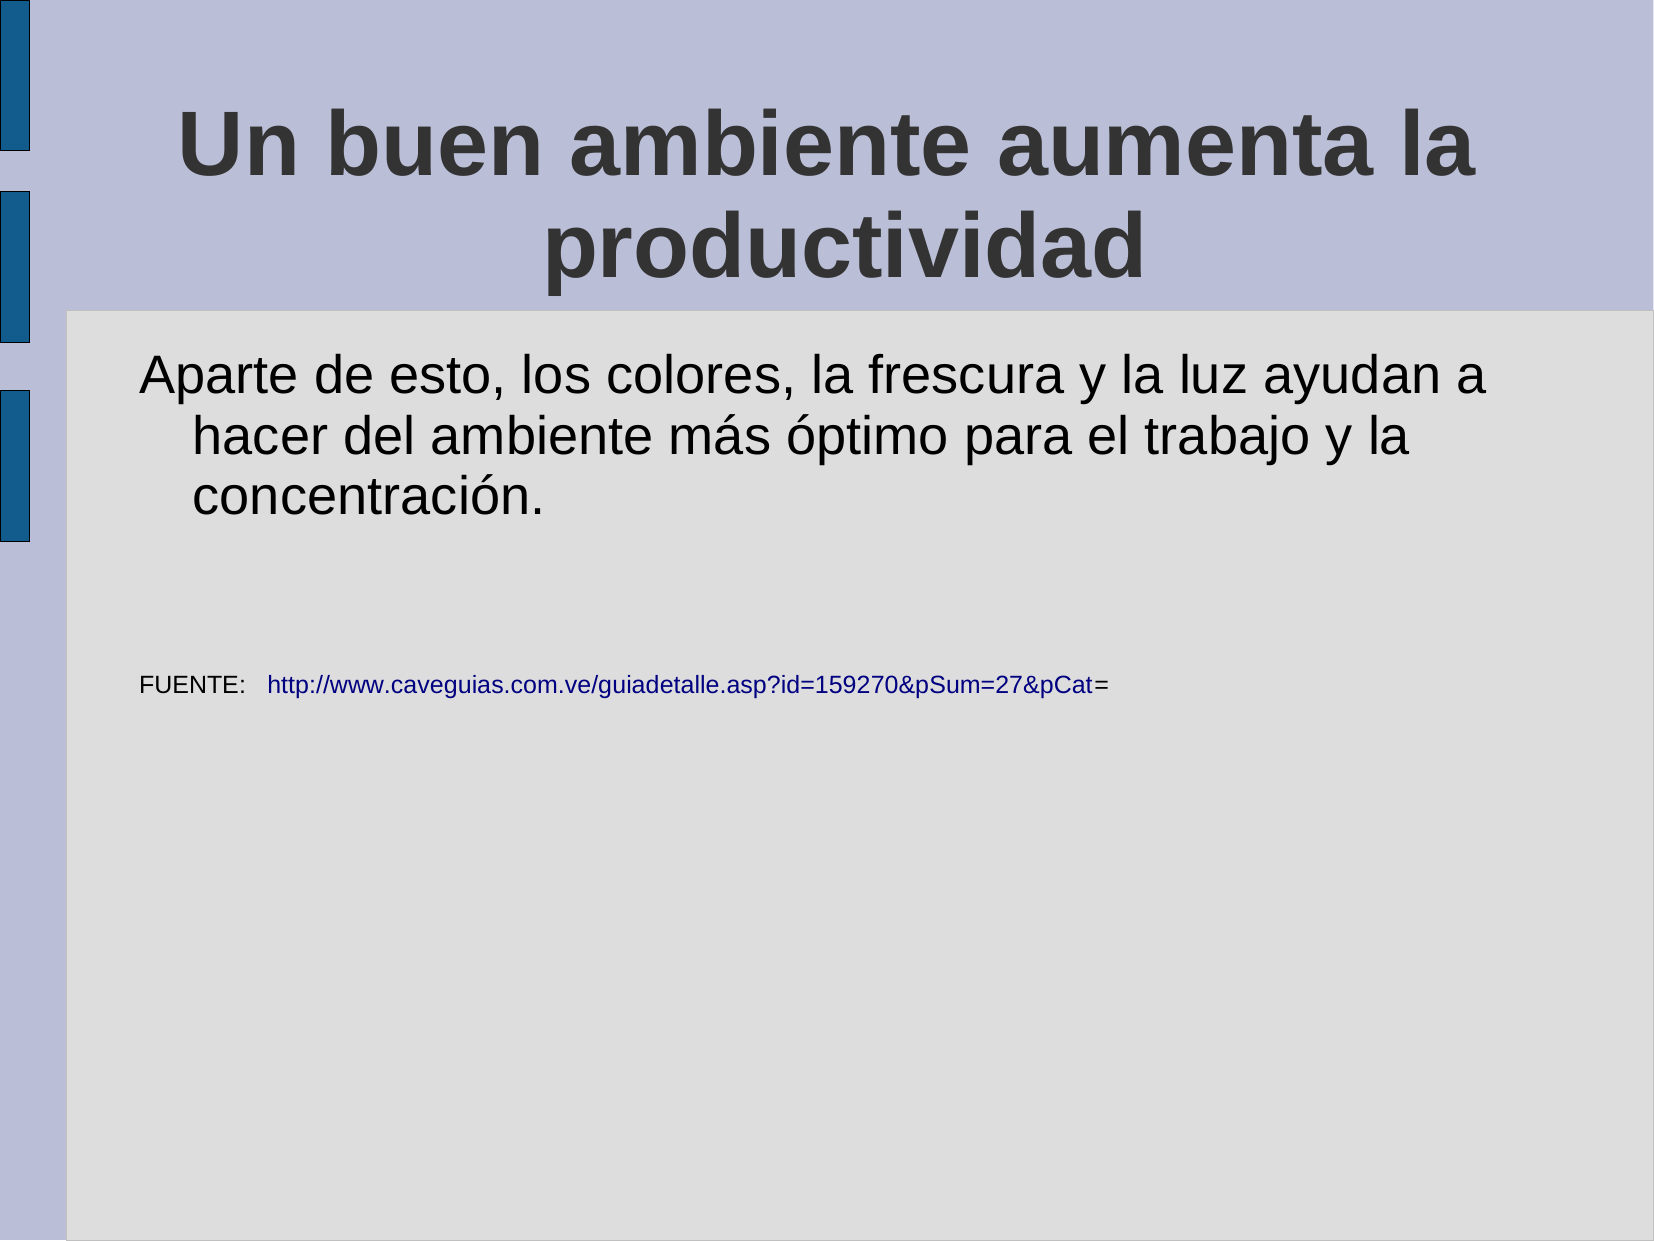

# Un buen ambiente aumenta la productividad
Aparte de esto, los colores, la frescura y la luz ayudan a hacer del ambiente más óptimo para el trabajo y la concentración.
FUENTE: http://www.caveguias.com.ve/guiadetalle.asp?id=159270&pSum=27&pCat=